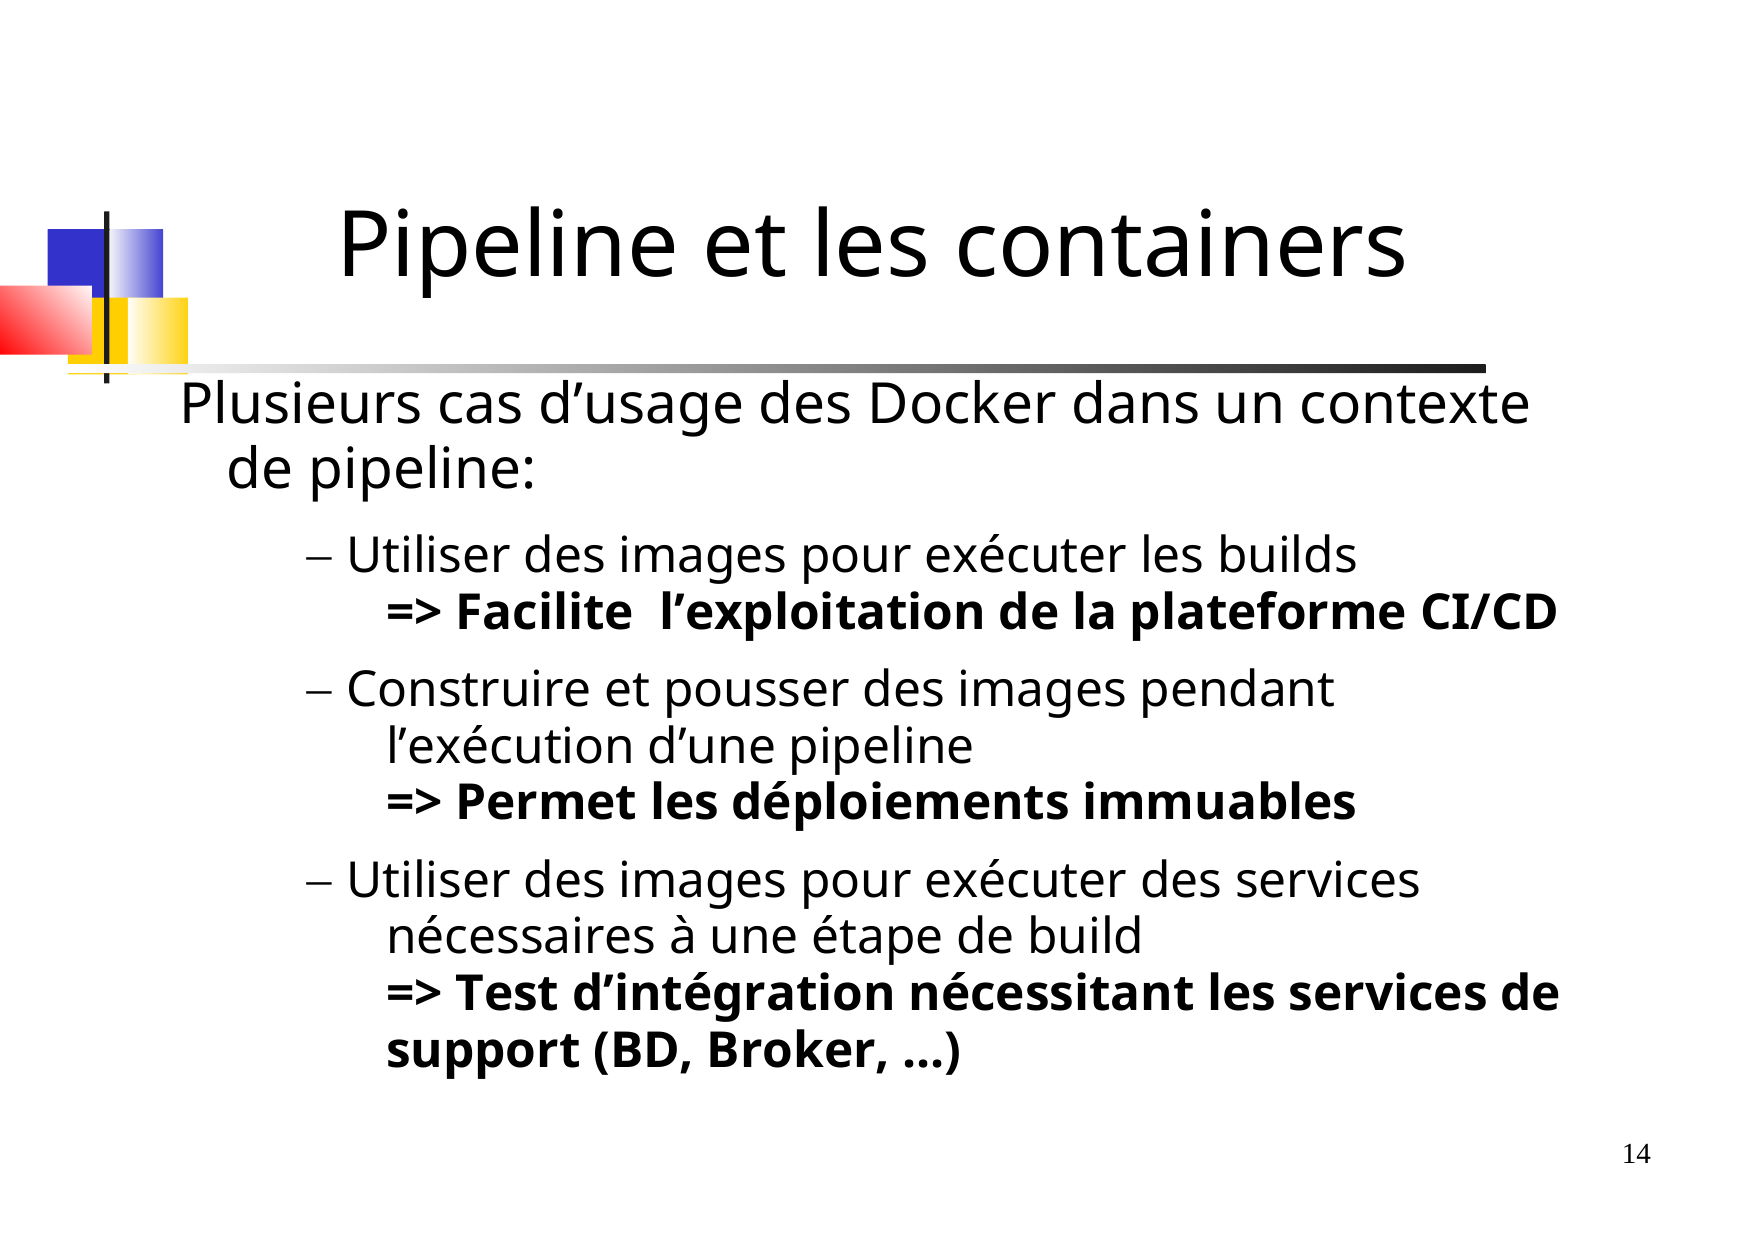

# Pipeline et les containers
Plusieurs cas d’usage des Docker dans un contexte de pipeline:
Utiliser des images pour exécuter les builds
=> Facilite l’exploitation de la plateforme CI/CD
Construire et pousser des images pendant l’exécution d’une pipeline
=> Permet les déploiements immuables
Utiliser des images pour exécuter des services nécessaires à une étape de build
=> Test d’intégration nécessitant les services de support (BD, Broker, ...)